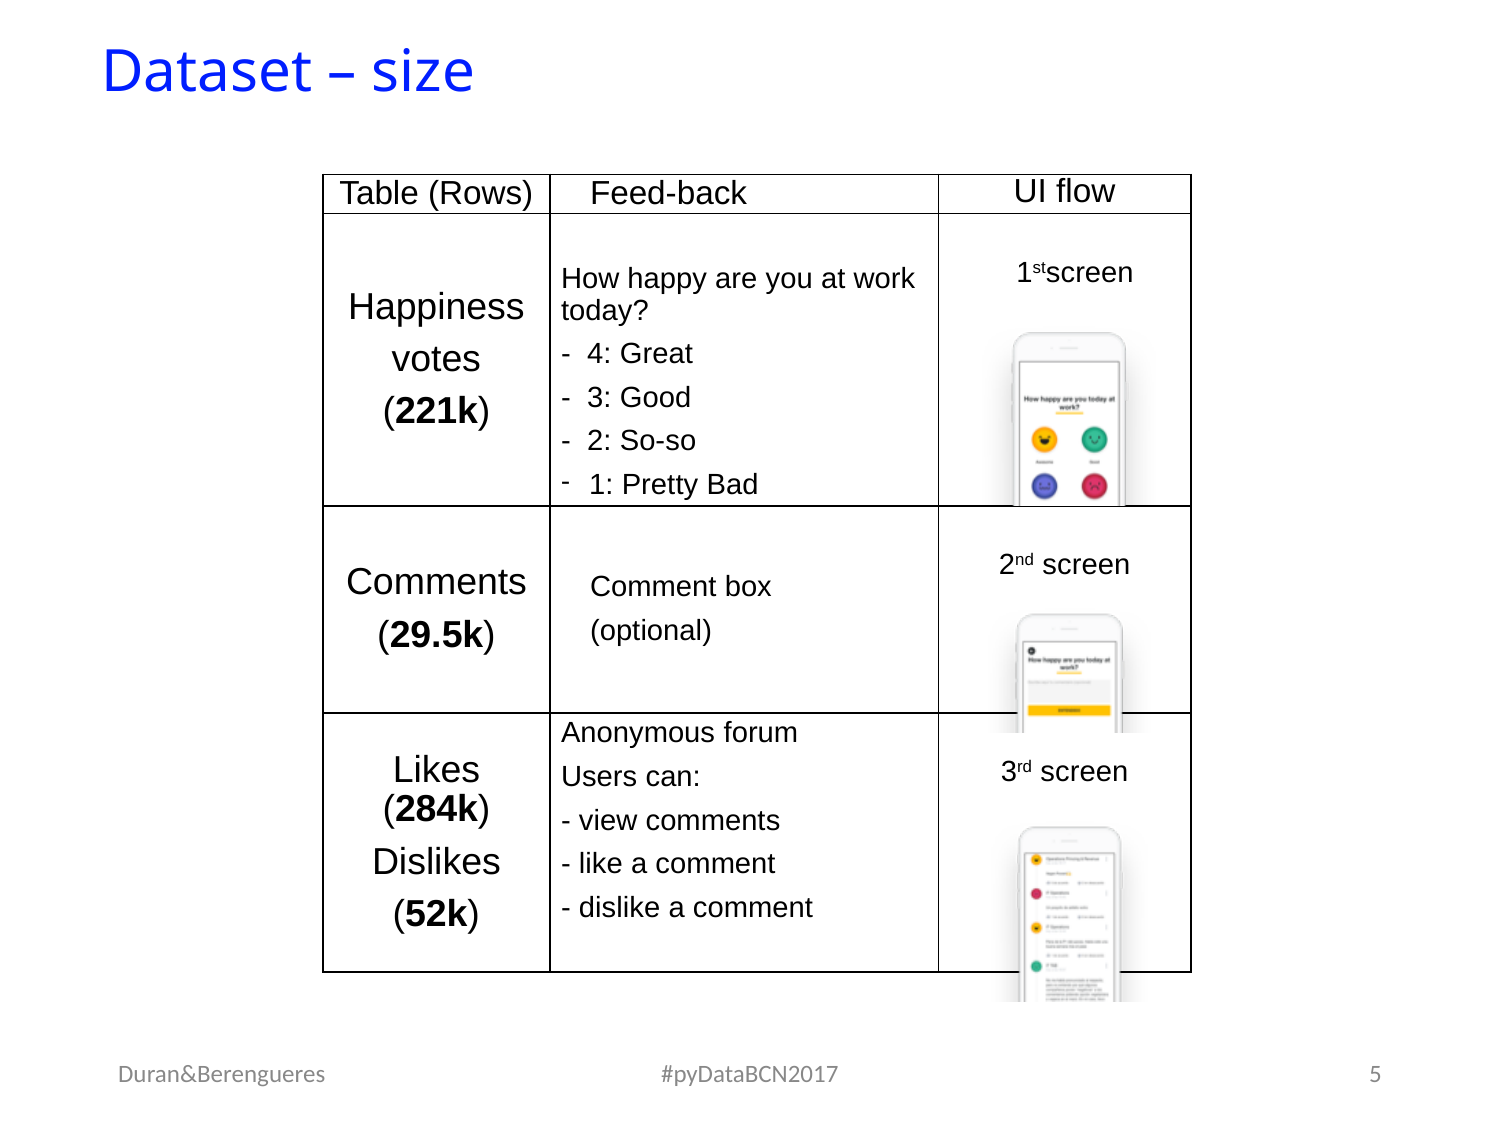

# Dataset – size
| Table (Rows) | Feed-back | UI flow |
| --- | --- | --- |
| Happiness votes (221k) | How happy are you at work today? - 4: Great - 3: Good - 2: So-so 1: Pretty Bad | 1stscreen |
| Comments (29.5k) | Comment box (optional) | 2nd screen |
| Likes (284k) Dislikes (52k) | Anonymous forum Users can: - view comments - like a comment - dislike a comment | 3rd screen |
Duran&Berengueres
#pyDataBCN2017